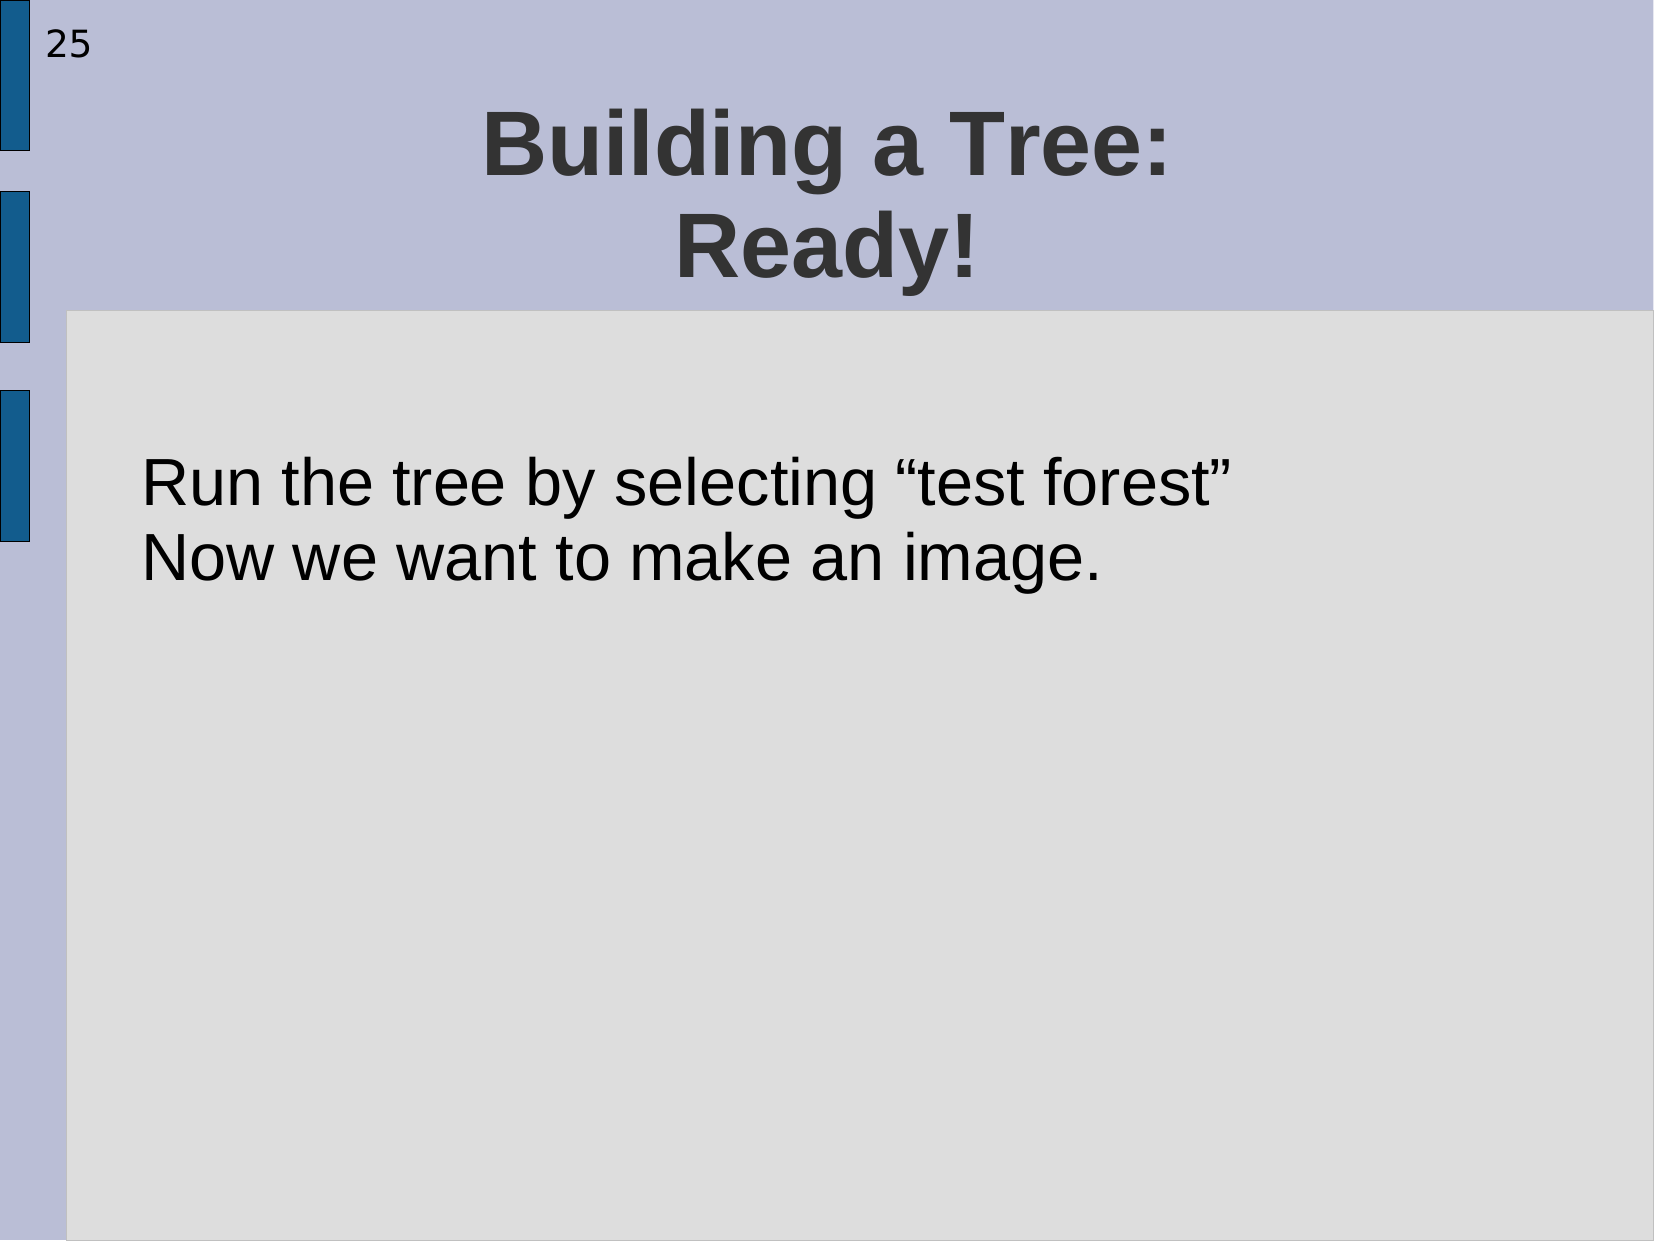

# Building a Tree: Ready!
Run the tree by selecting “test forest”
Now we want to make an image.